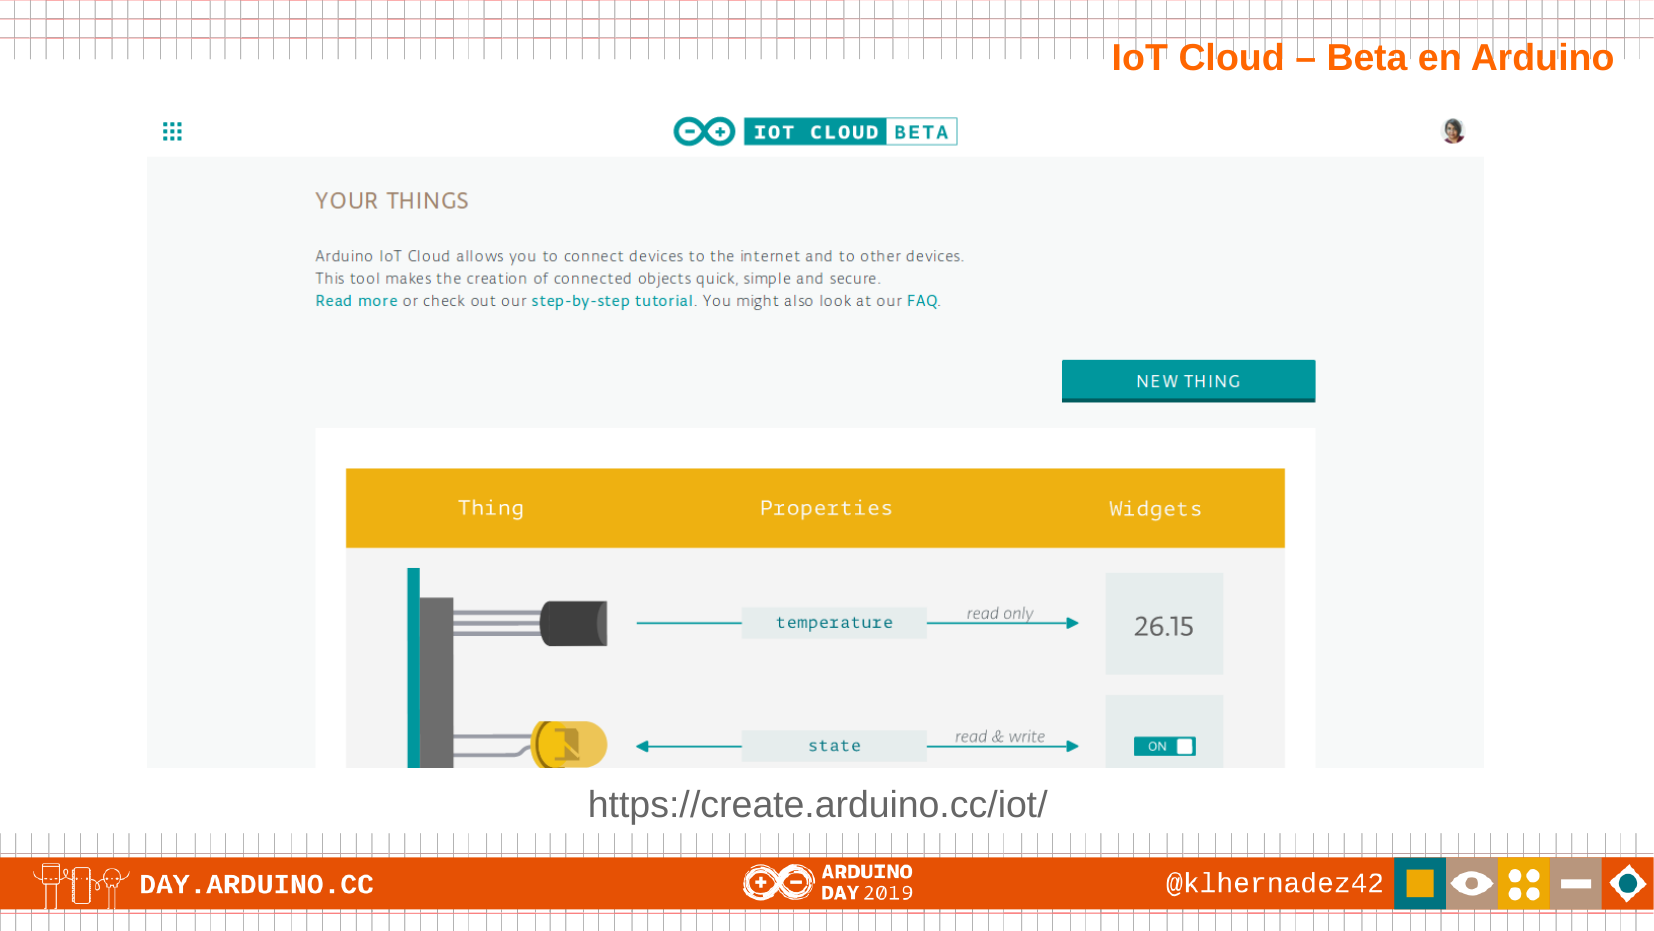

IoT Cloud – Beta en Arduino
https://create.arduino.cc/iot/